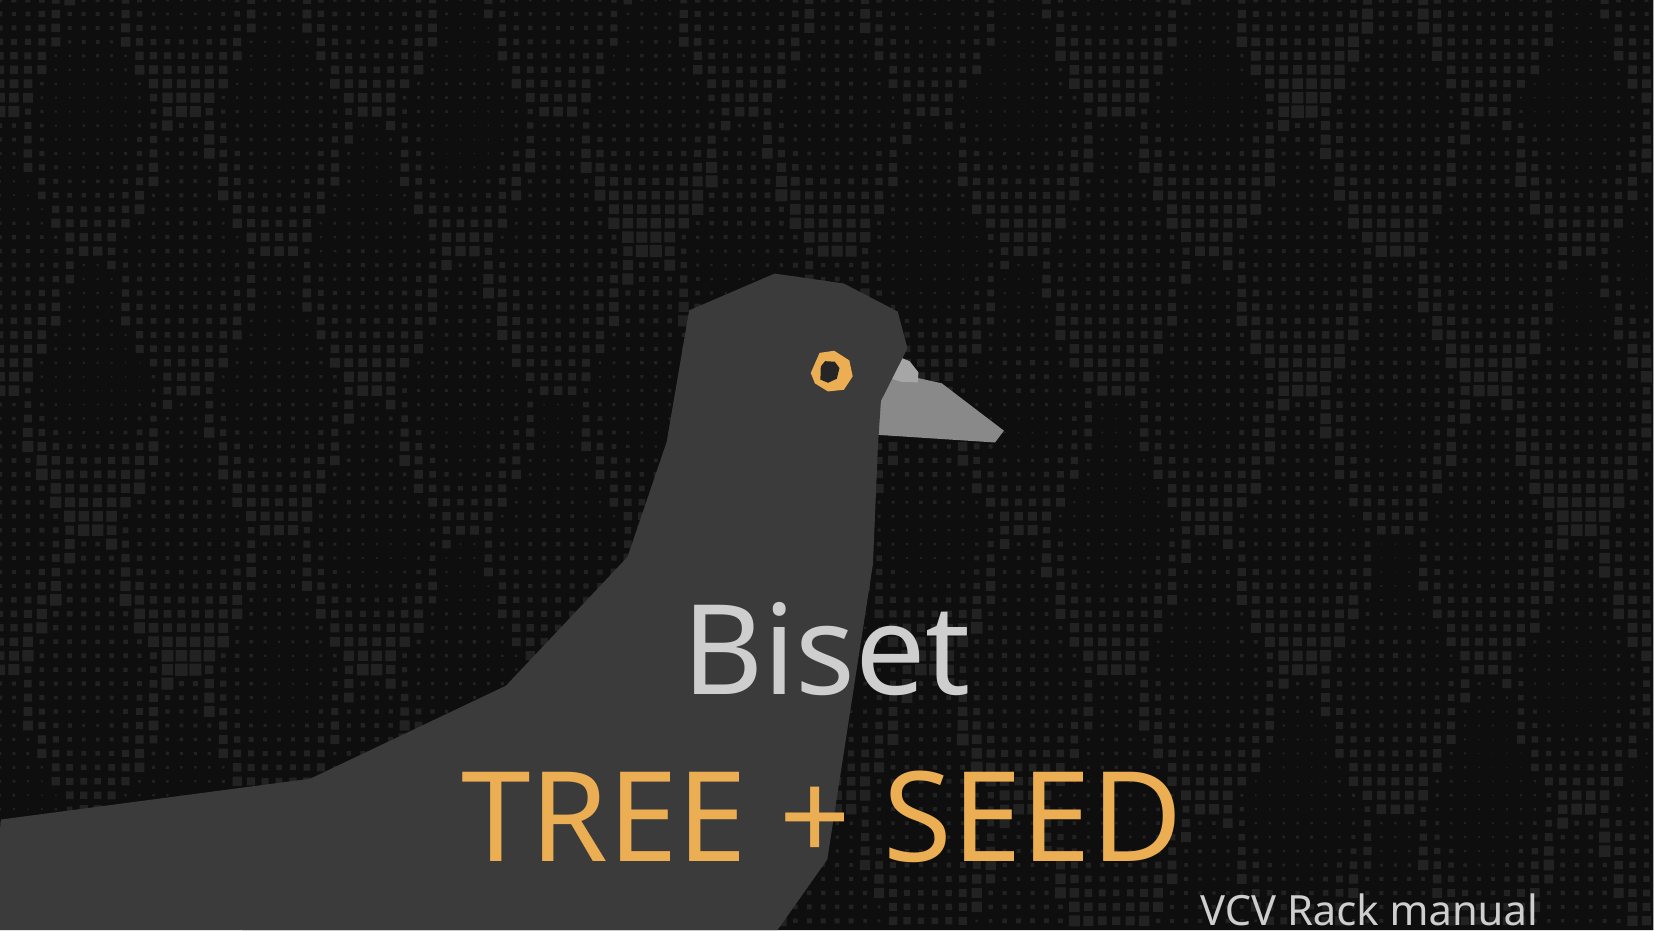

# Biset
TREE + SEED
VCV Rack manual